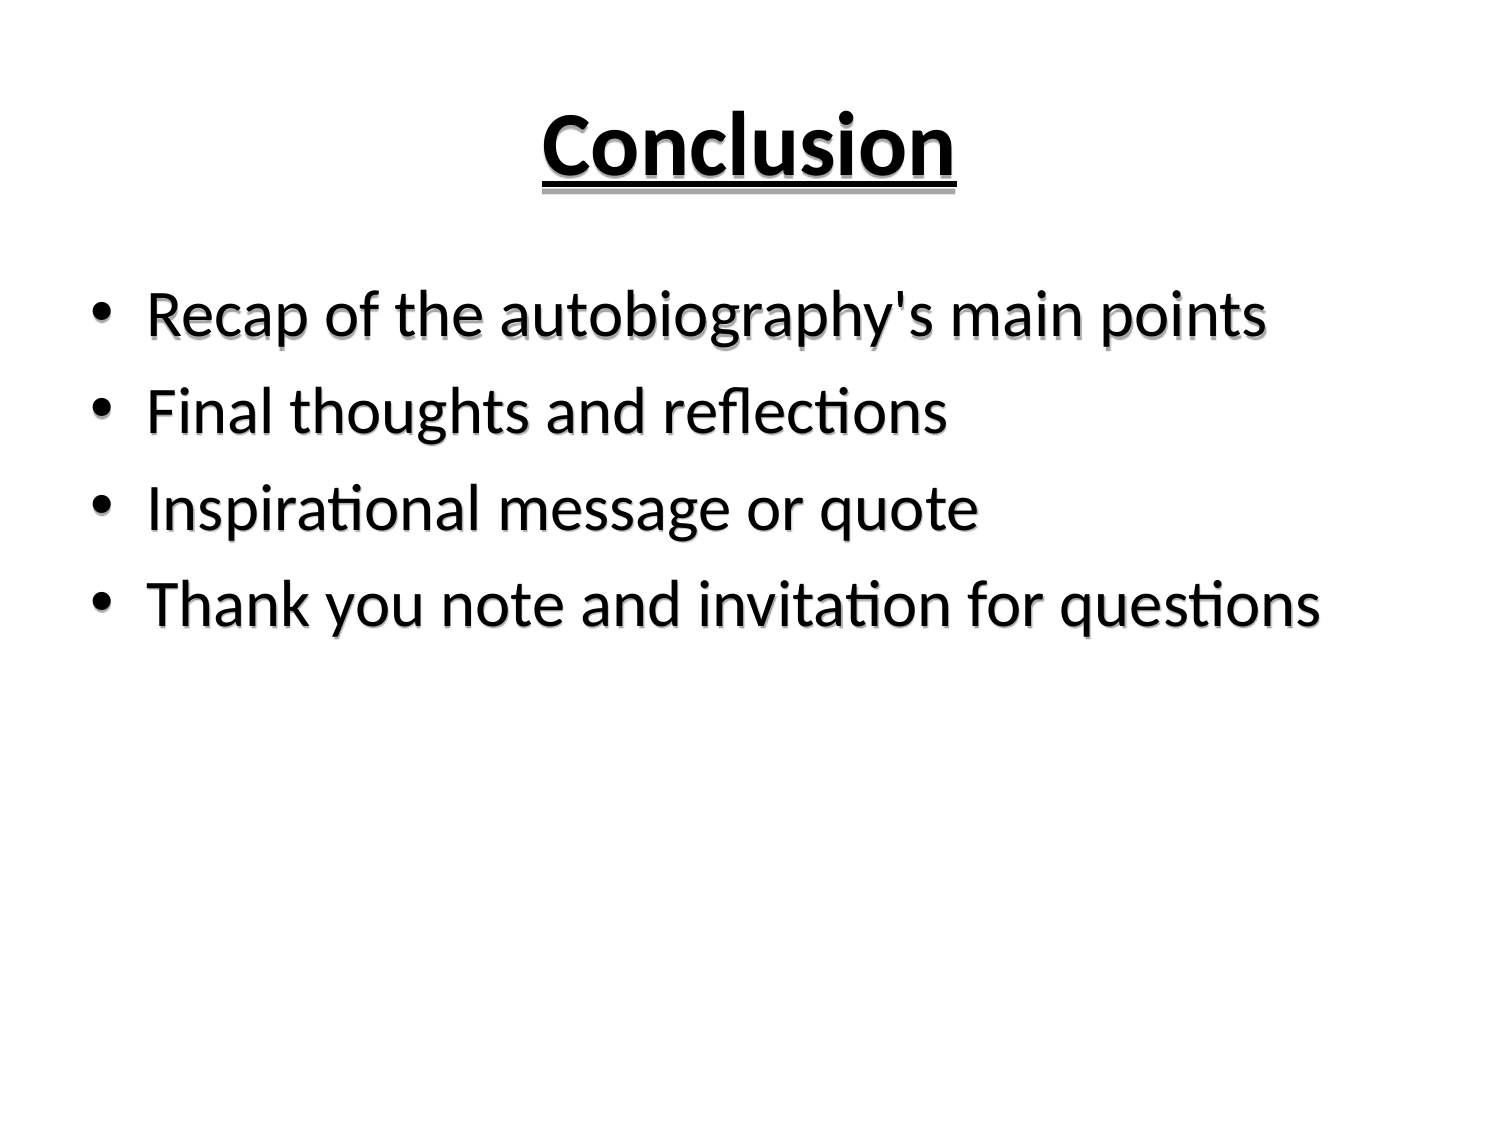

# Conclusion
Recap of the autobiography's main points
Final thoughts and reflections
Inspirational message or quote
Thank you note and invitation for questions